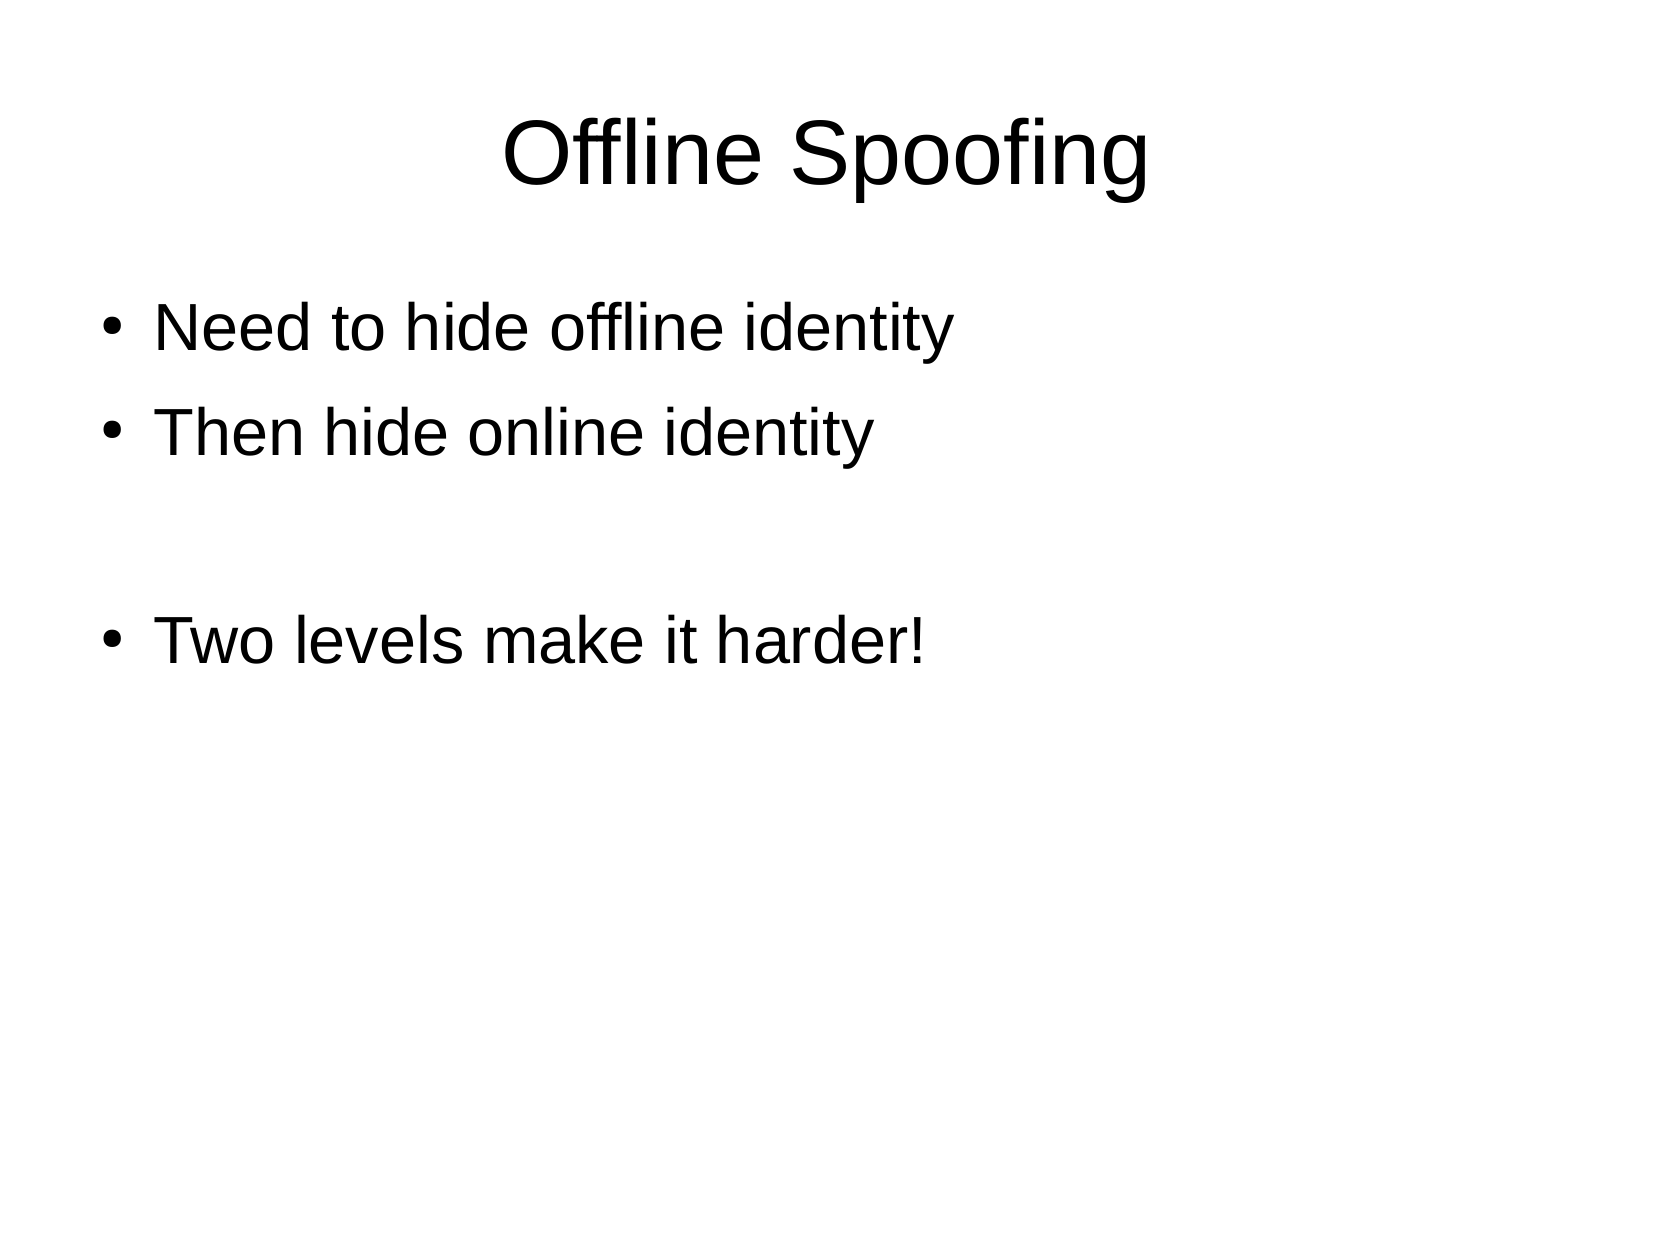

# Offline Spoofing
Need to hide offline identity
Then hide online identity
Two levels make it harder!